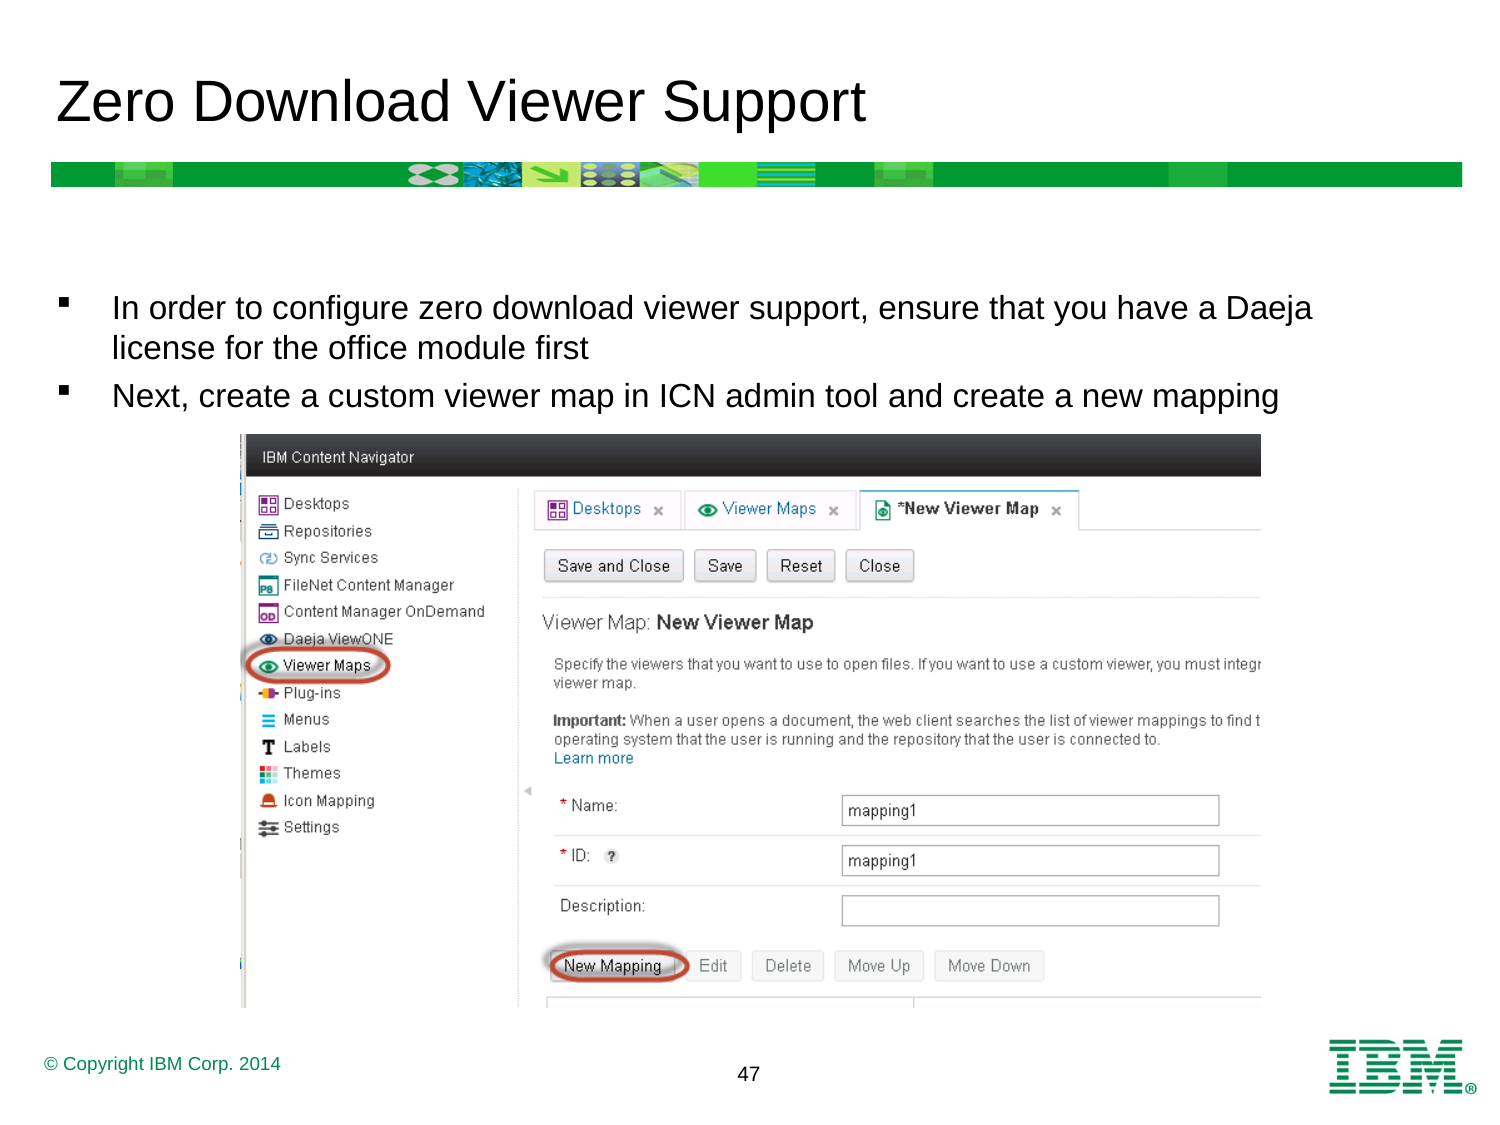

Zero Download Viewer Support
In order to configure zero download viewer support, ensure that you have a Daeja license for the office module first
Next, create a custom viewer map in ICN admin tool and create a new mapping